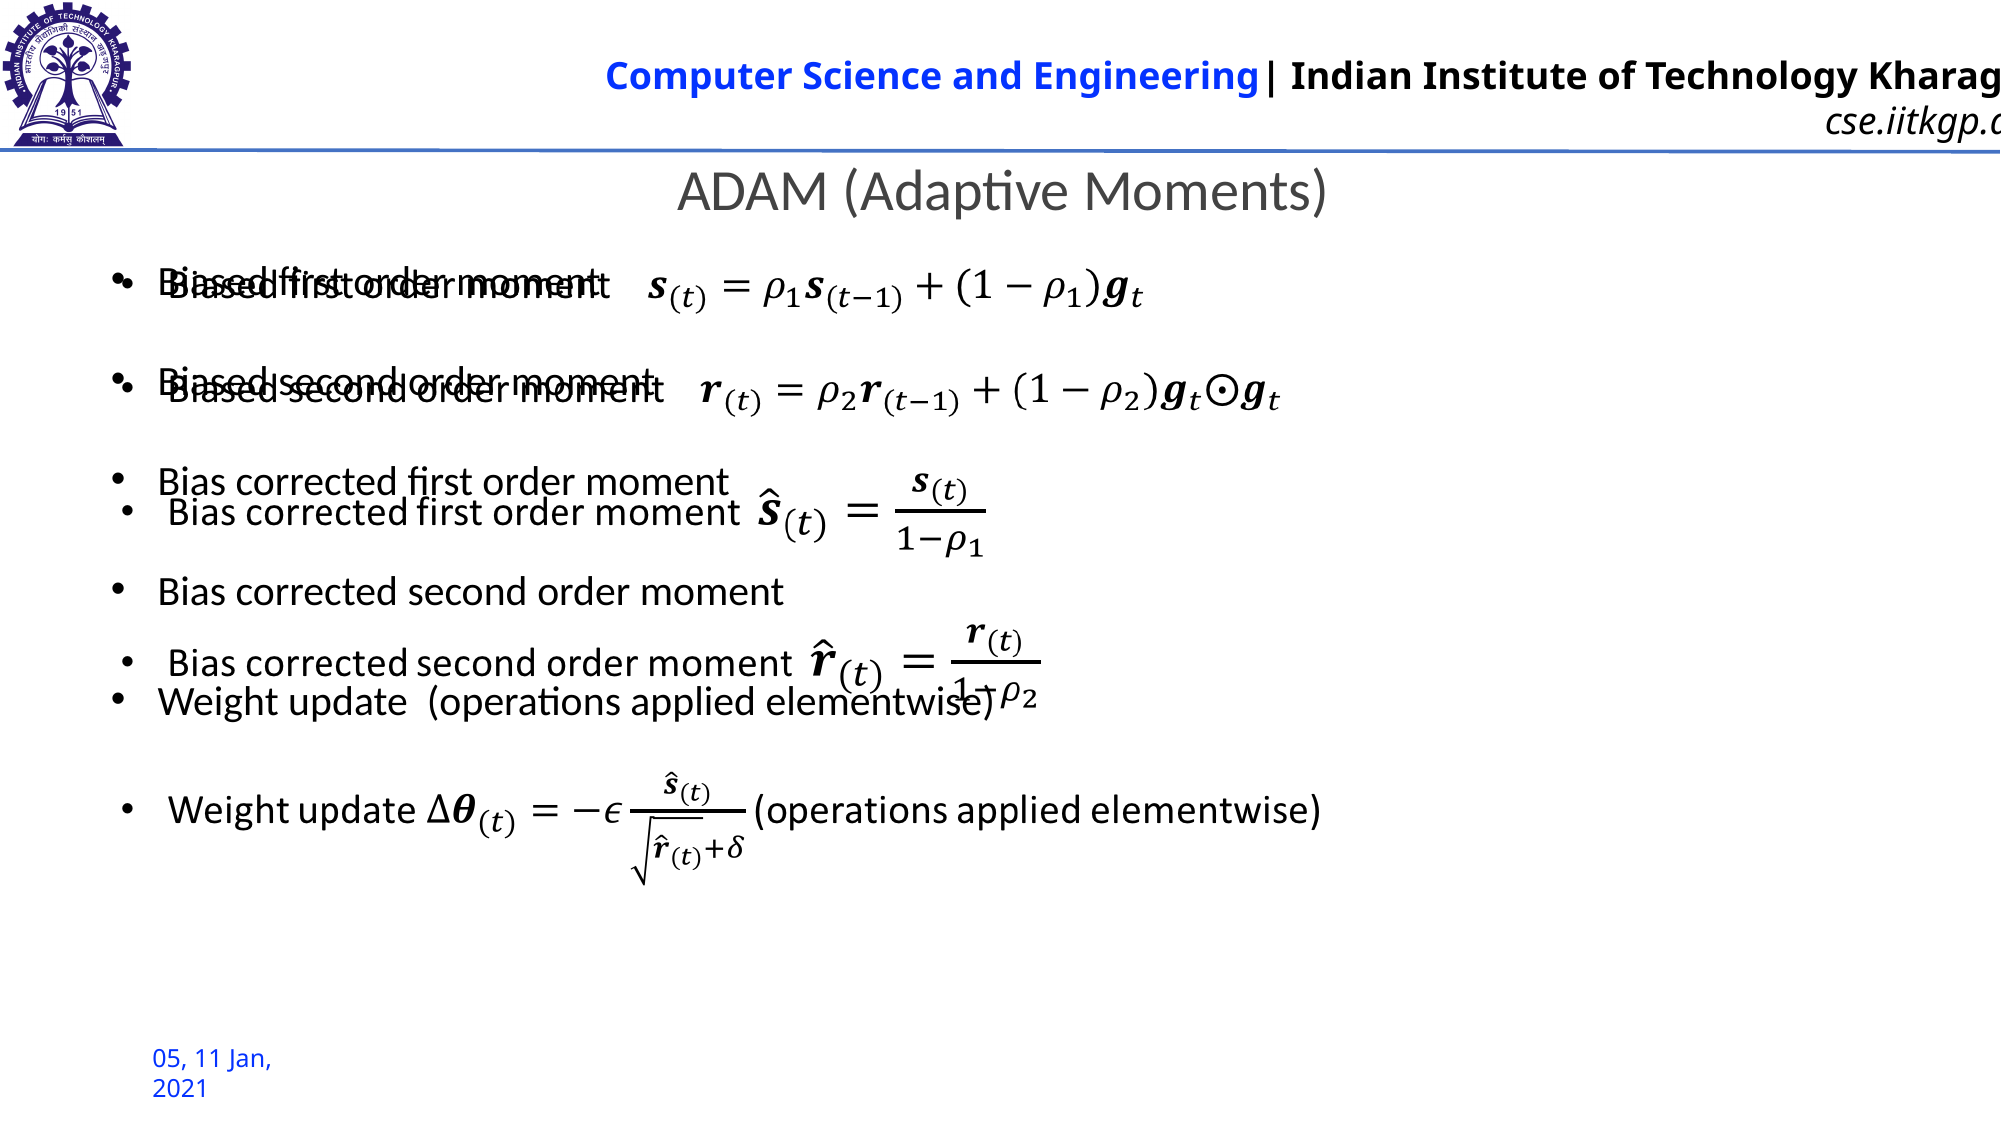

ADAM (Adaptive Moments)
Biased first order moment
Biased second order moment
Bias corrected first order moment
Bias corrected second order moment
Weight update (operations applied elementwise)
05, 11 Jan, 2021